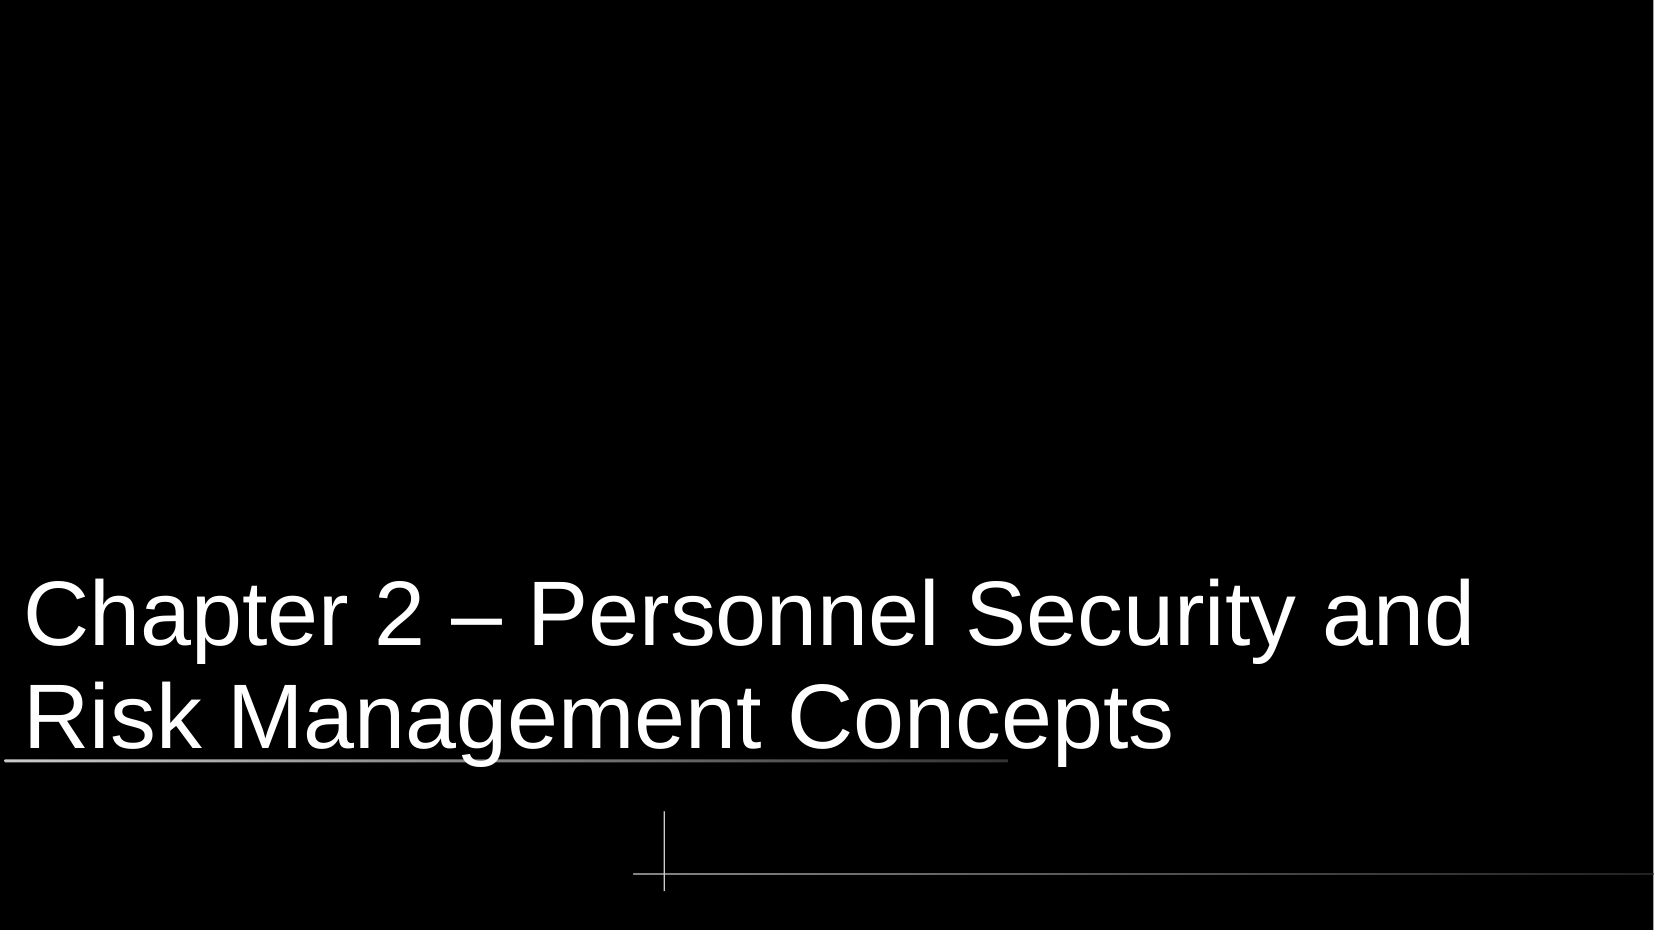

# Chapter 2 – Personnel Security and Risk Management Concepts